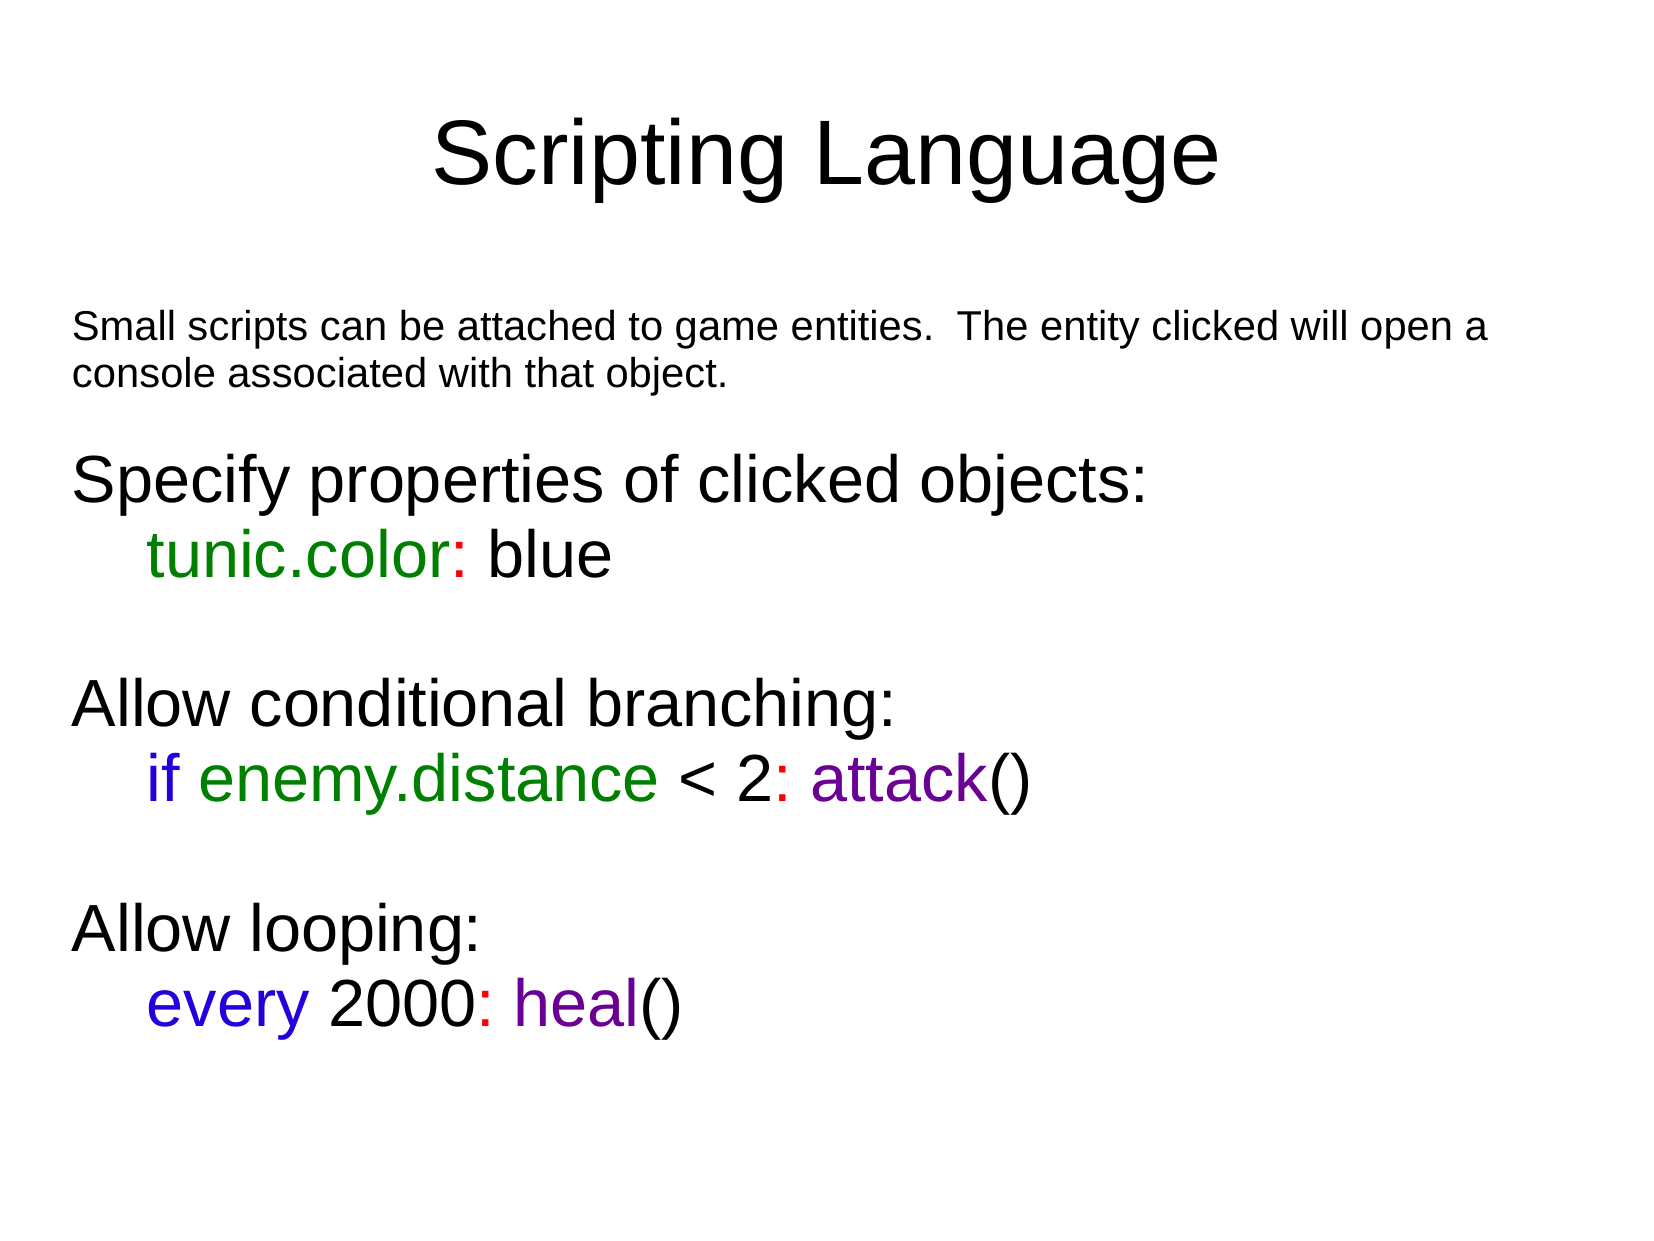

# Scripting Language
Small scripts can be attached to game entities. The entity clicked will open a console associated with that object.
Specify properties of clicked objects:
	tunic.color: blue
Allow conditional branching:
	if enemy.distance < 2: attack()
Allow looping:
	every 2000: heal()